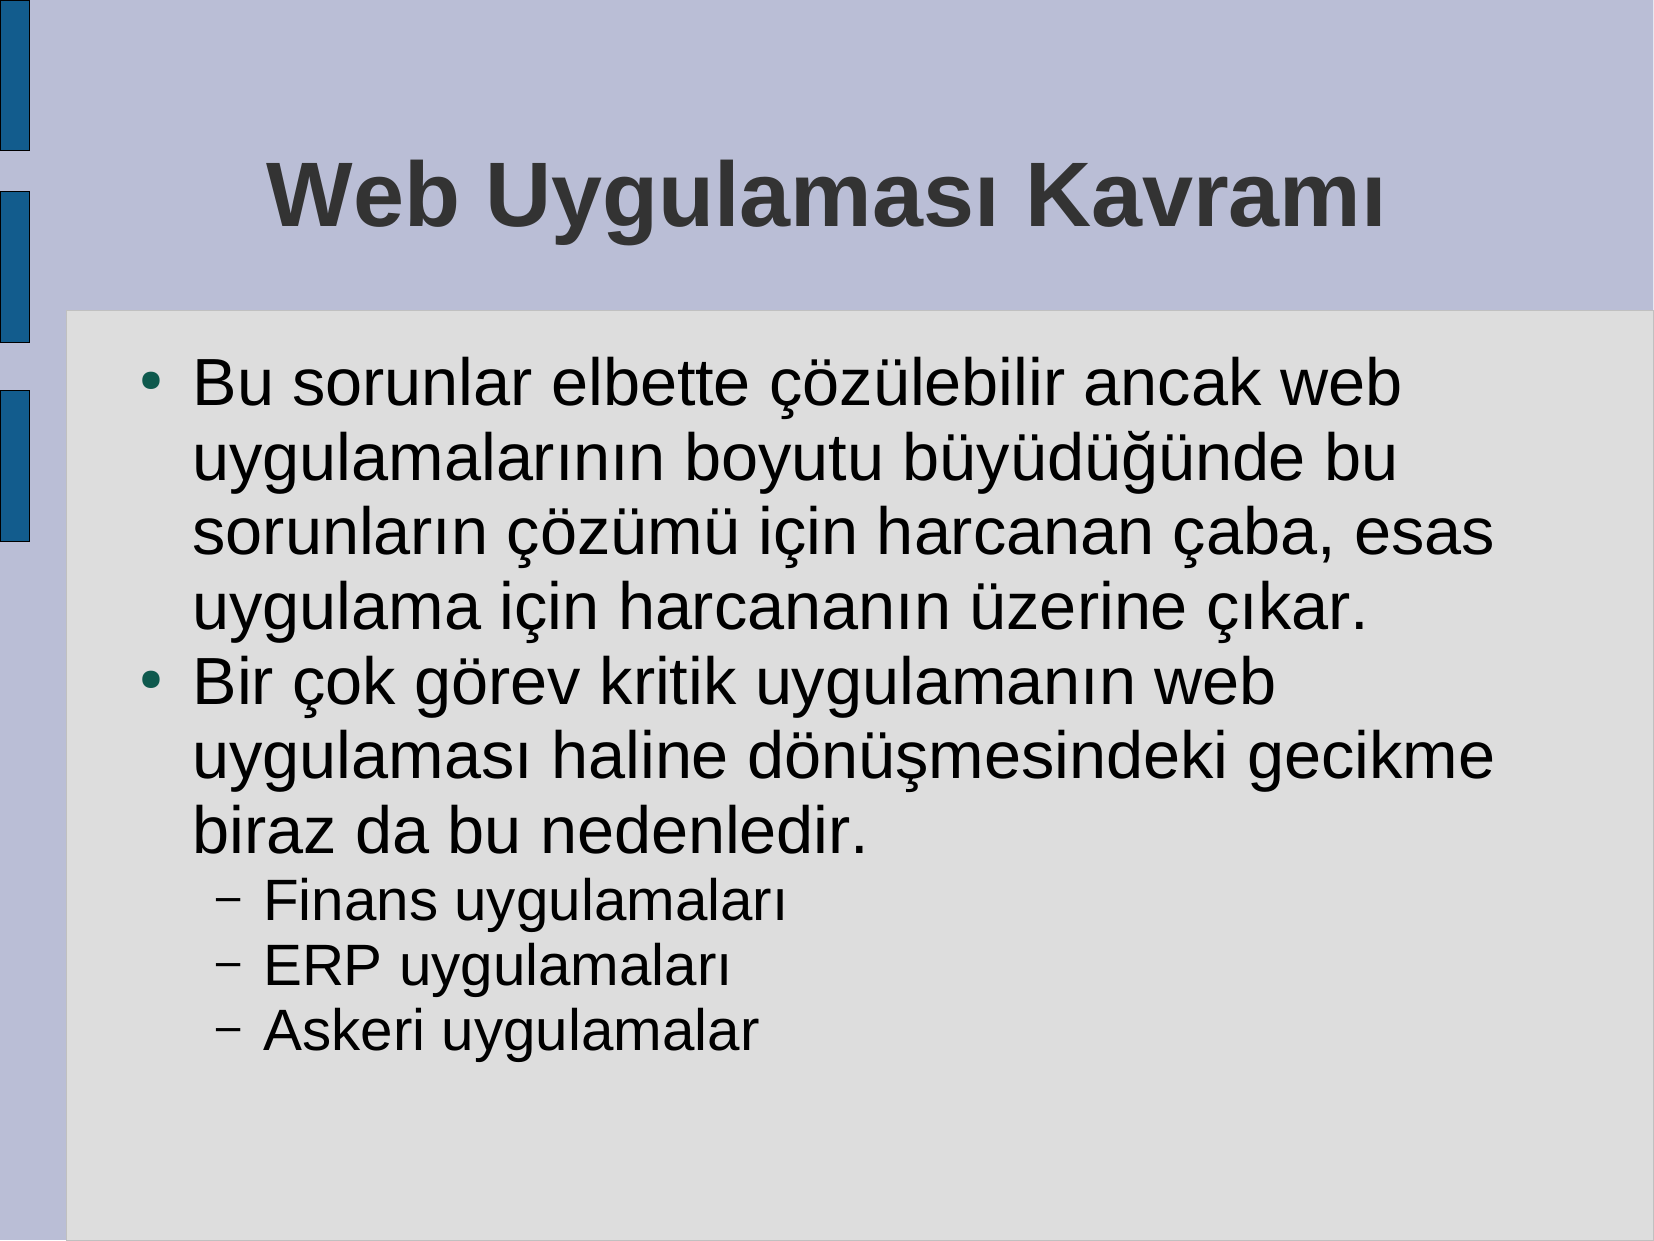

# Web Uygulaması Kavramı
Bu sorunlar elbette çözülebilir ancak web uygulamalarının boyutu büyüdüğünde bu sorunların çözümü için harcanan çaba, esas uygulama için harcananın üzerine çıkar.
Bir çok görev kritik uygulamanın web uygulaması haline dönüşmesindeki gecikme biraz da bu nedenledir.
Finans uygulamaları
ERP uygulamaları
Askeri uygulamalar